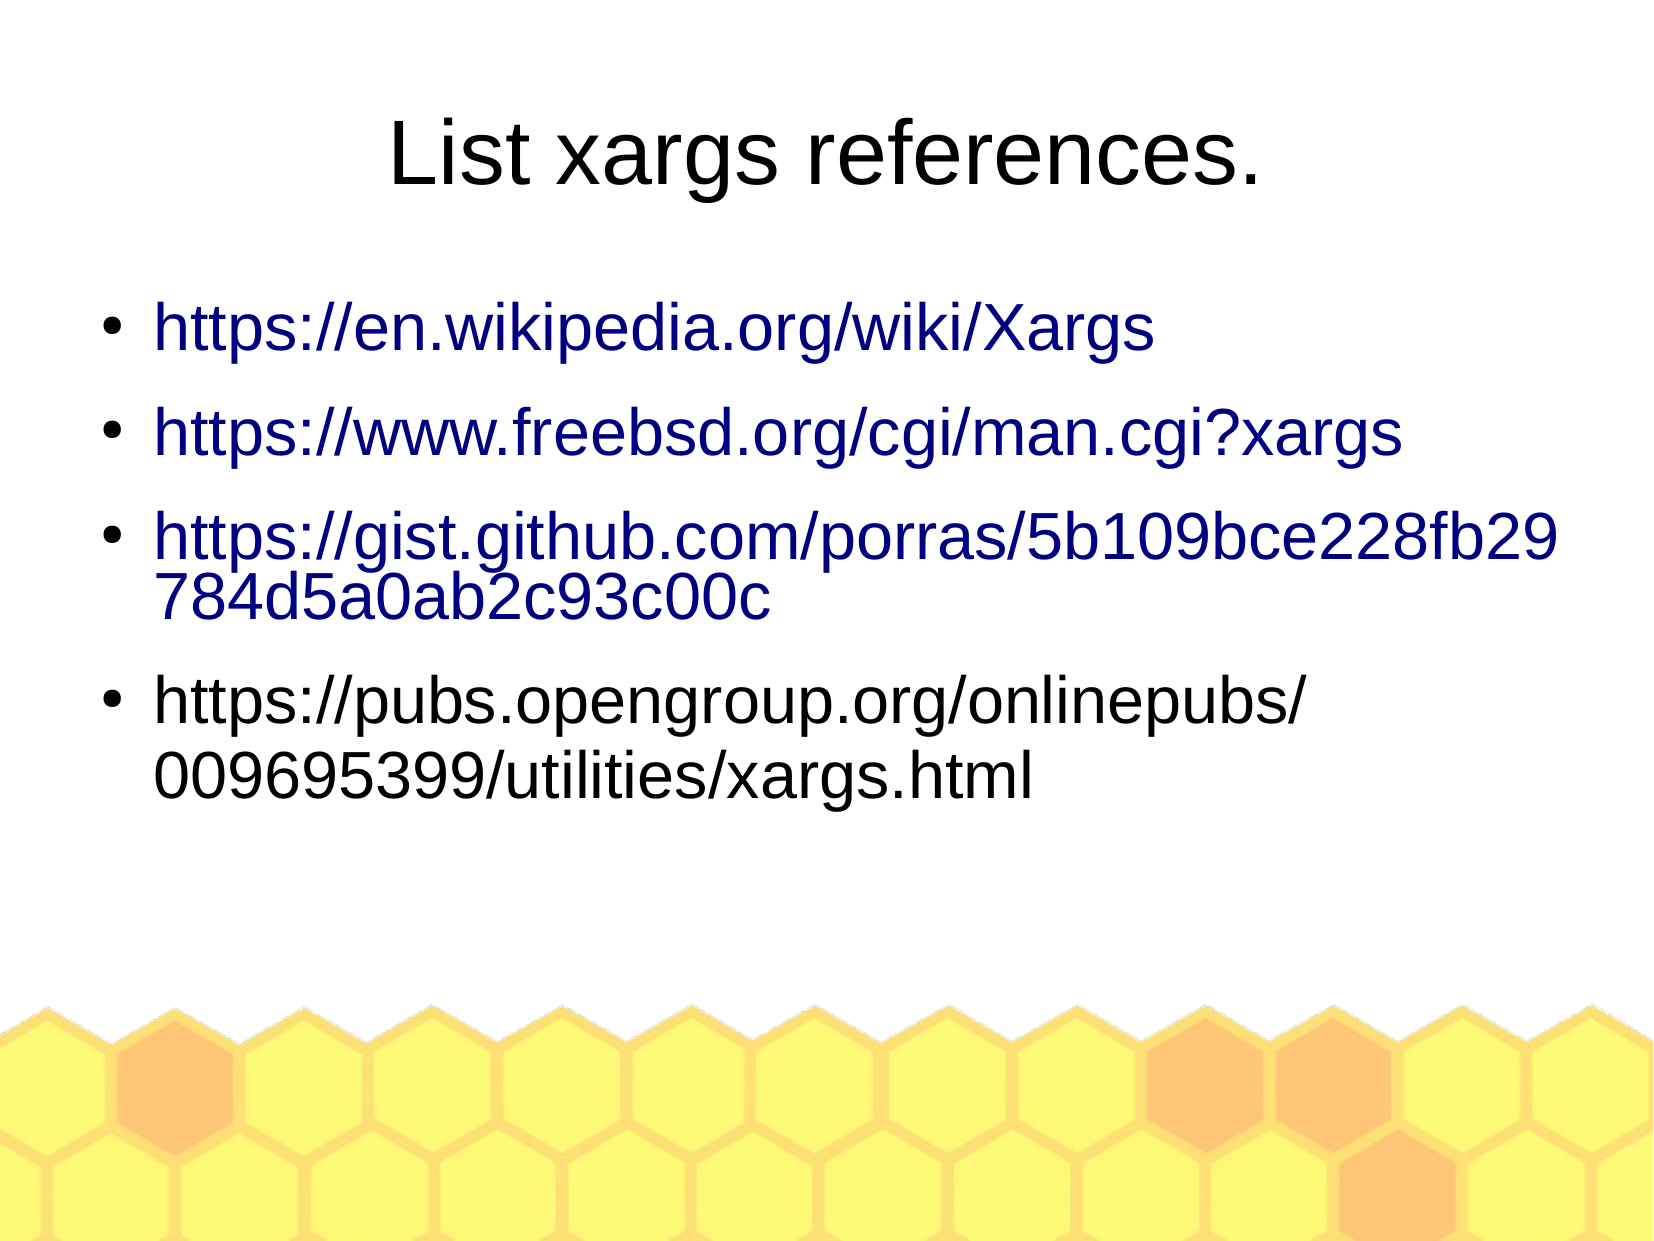

# List xargs references.
https://en.wikipedia.org/wiki/Xargs
https://www.freebsd.org/cgi/man.cgi?xargs
https://gist.github.com/porras/5b109bce228fb29784d5a0ab2c93c00c
https://pubs.opengroup.org/onlinepubs/009695399/utilities/xargs.html